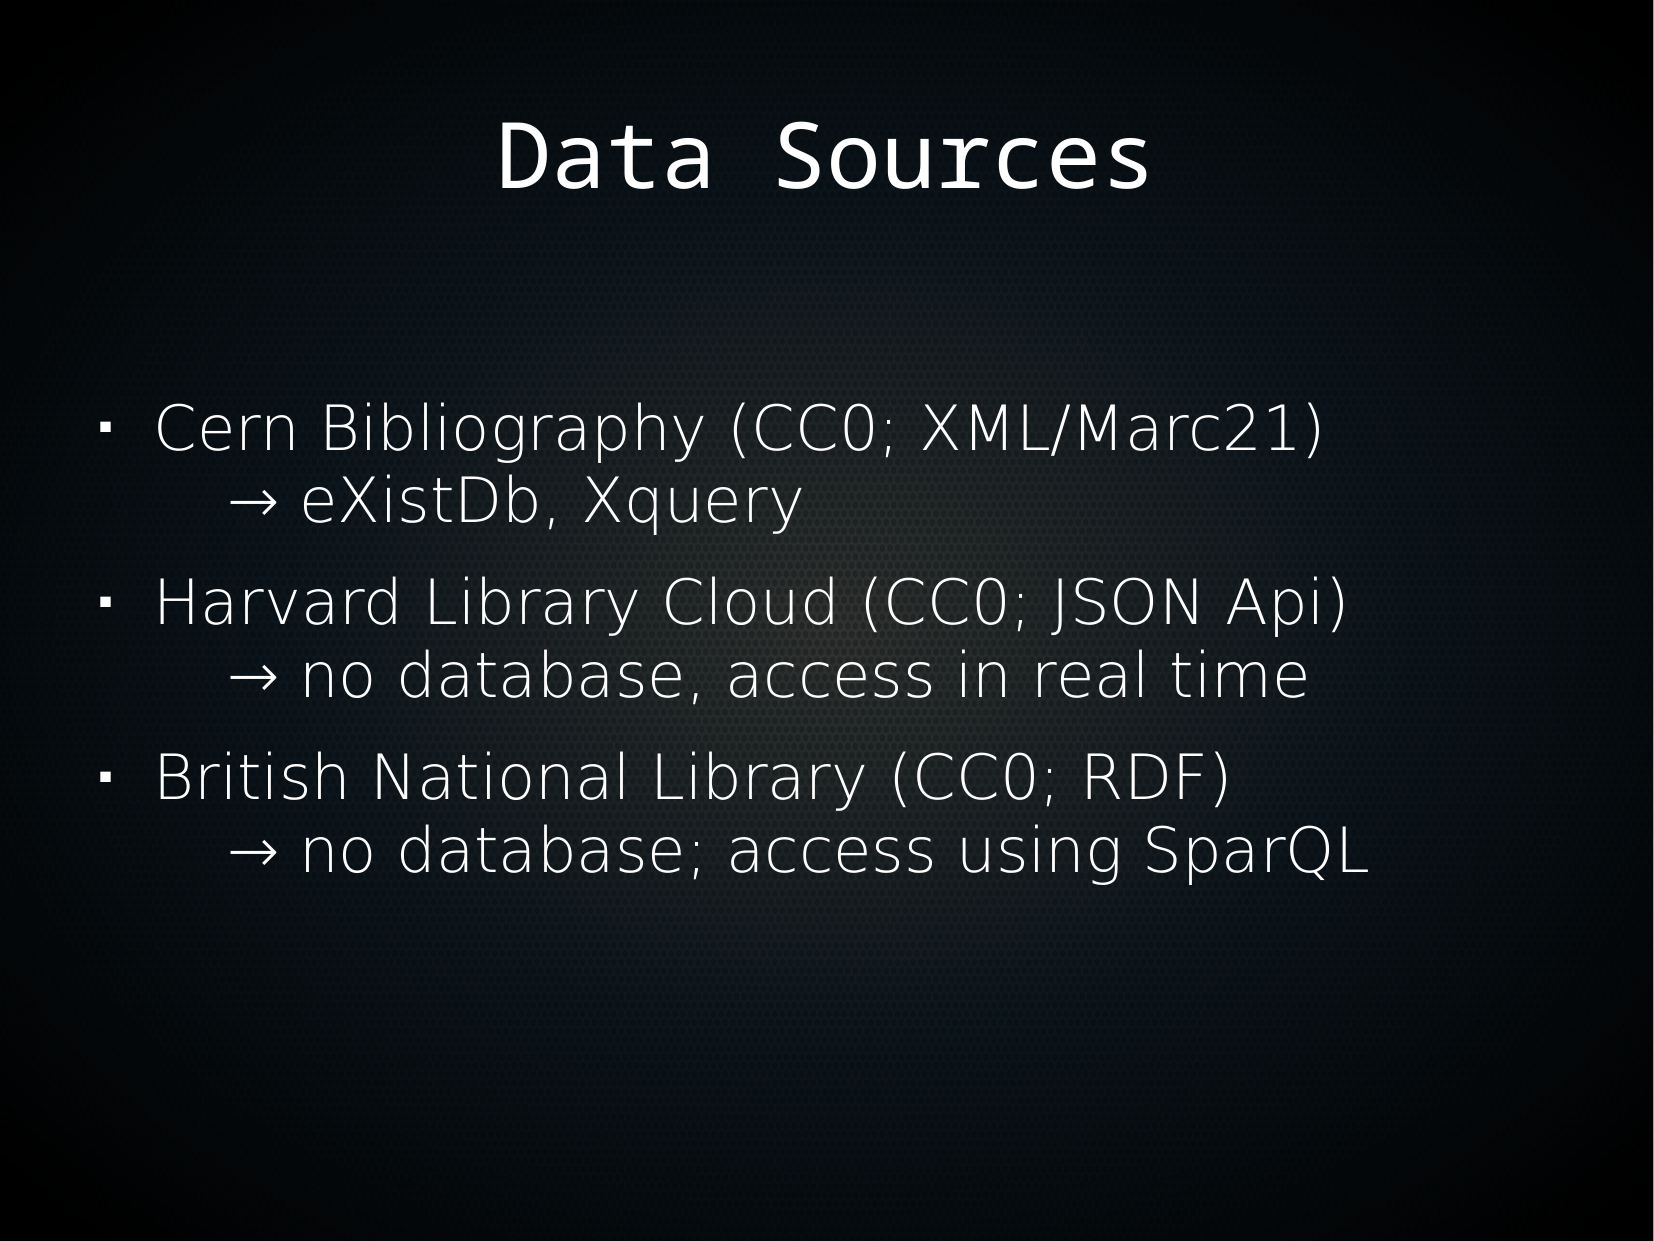

# Data Sources
Cern Bibliography (CC0; XML/Marc21)
	→ eXistDb, Xquery
Harvard Library Cloud (CC0; JSON Api)
	→ no database, access in real time
British National Library (CC0; RDF)
	→ no database; access using SparQL